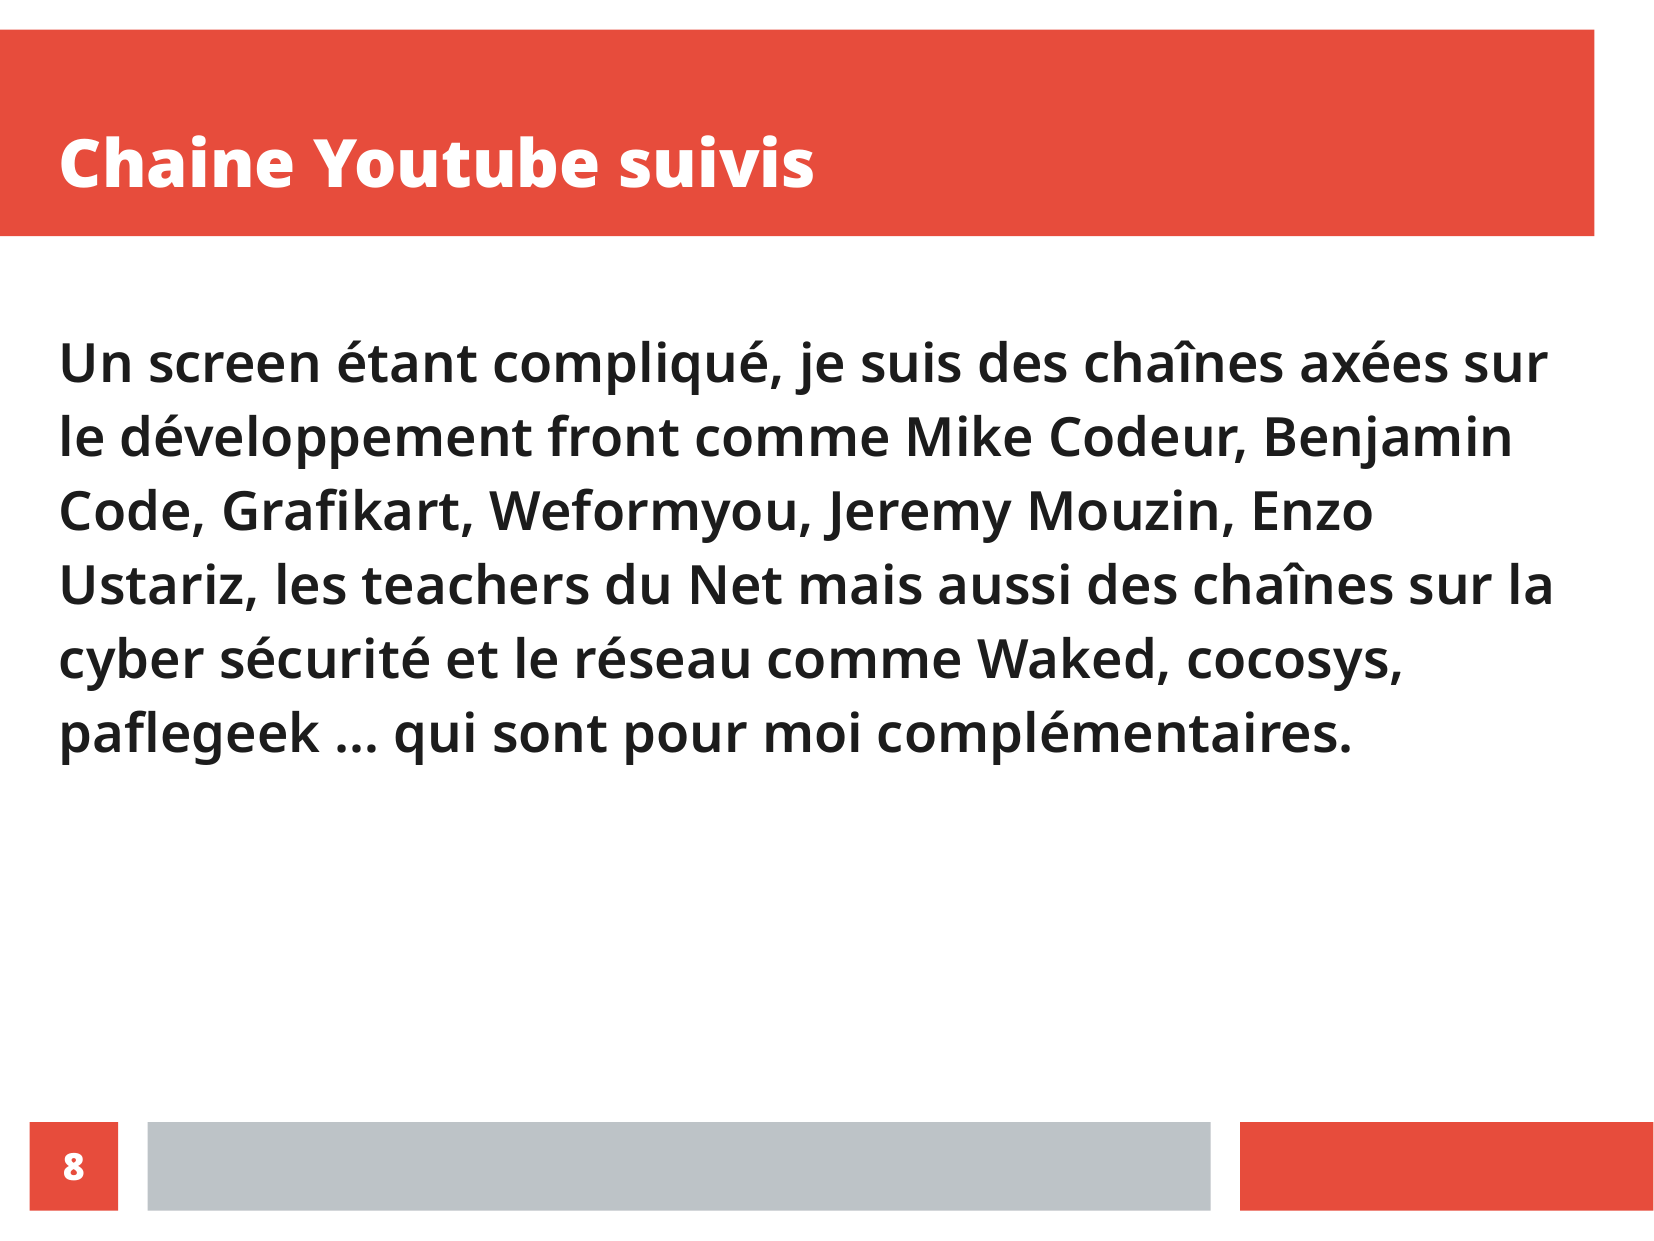

# Chaine Youtube suivis
Un screen étant compliqué, je suis des chaînes axées sur le développement front comme Mike Codeur, Benjamin Code, Grafikart, Weformyou, Jeremy Mouzin, Enzo Ustariz, les teachers du Net mais aussi des chaînes sur la cyber sécurité et le réseau comme Waked, cocosys, paflegeek … qui sont pour moi complémentaires.
8